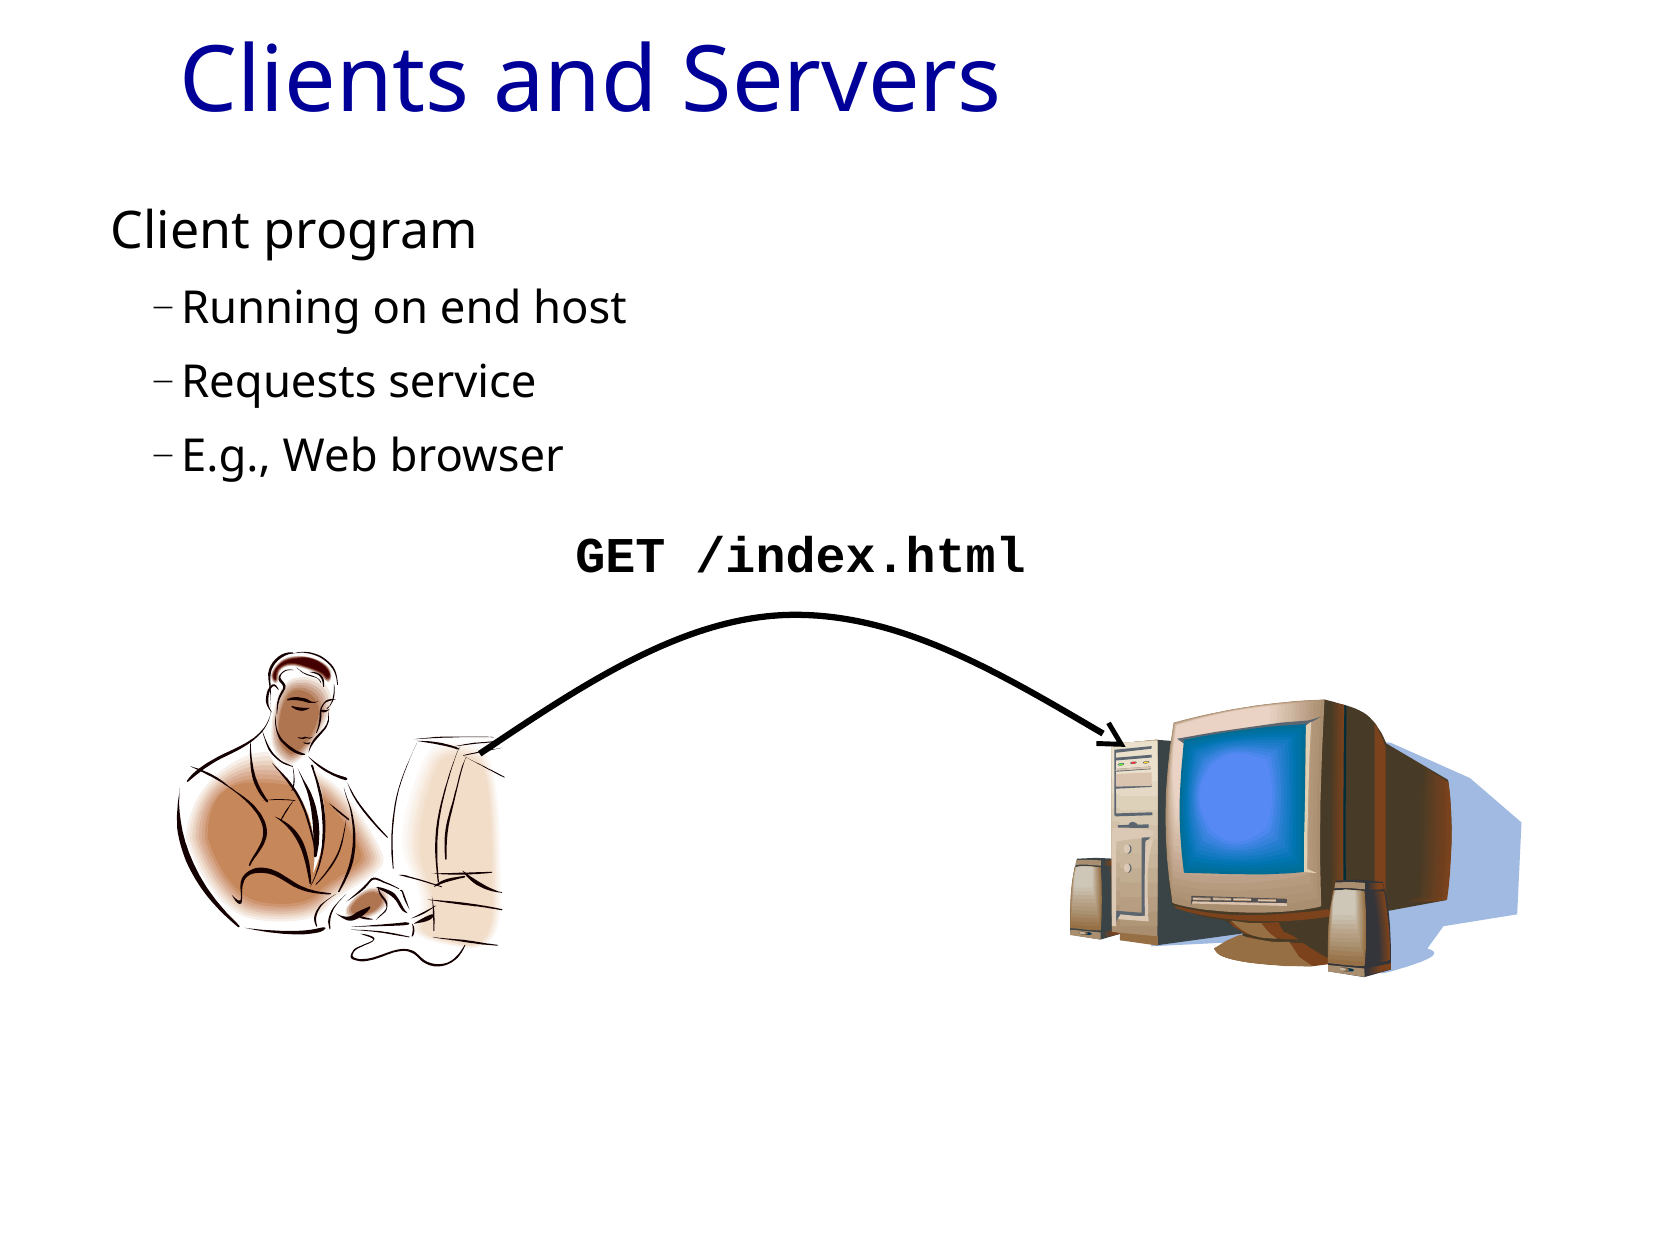

# Clients and Servers
Client program
Running on end host
Requests service
E.g., Web browser
GET /index.html